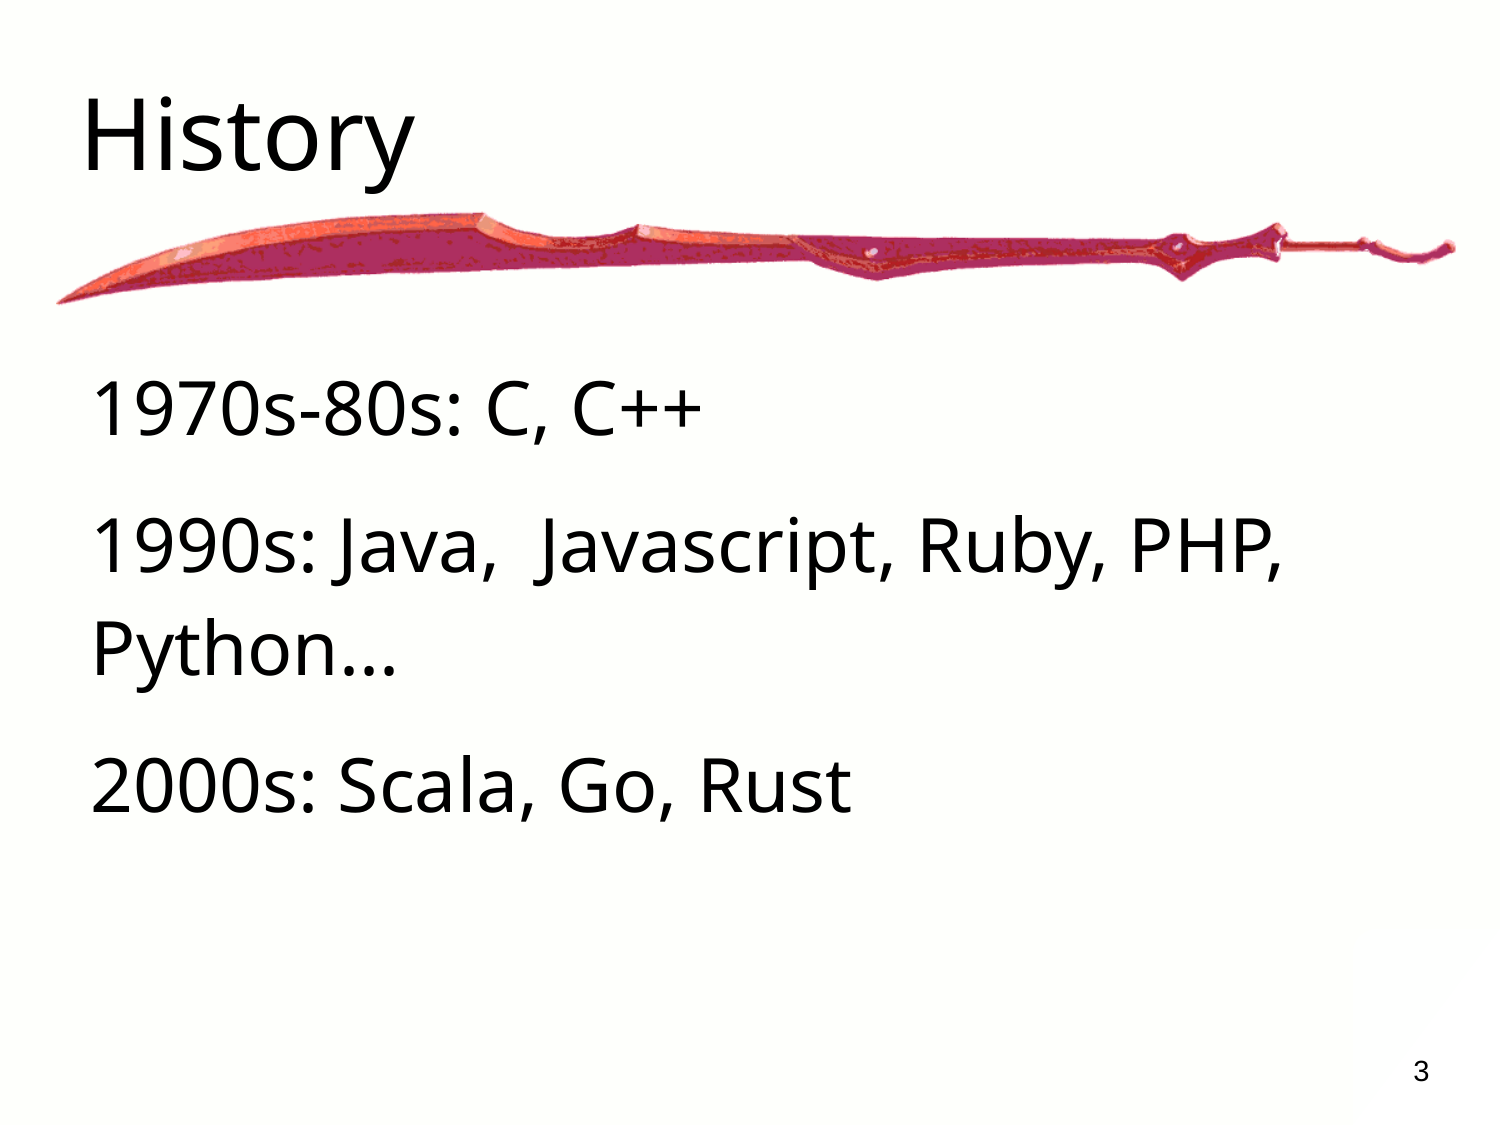

# History
1970s-80s: C, C++
1990s: Java, Javascript, Ruby, PHP, Python...
2000s: Scala, Go, Rust